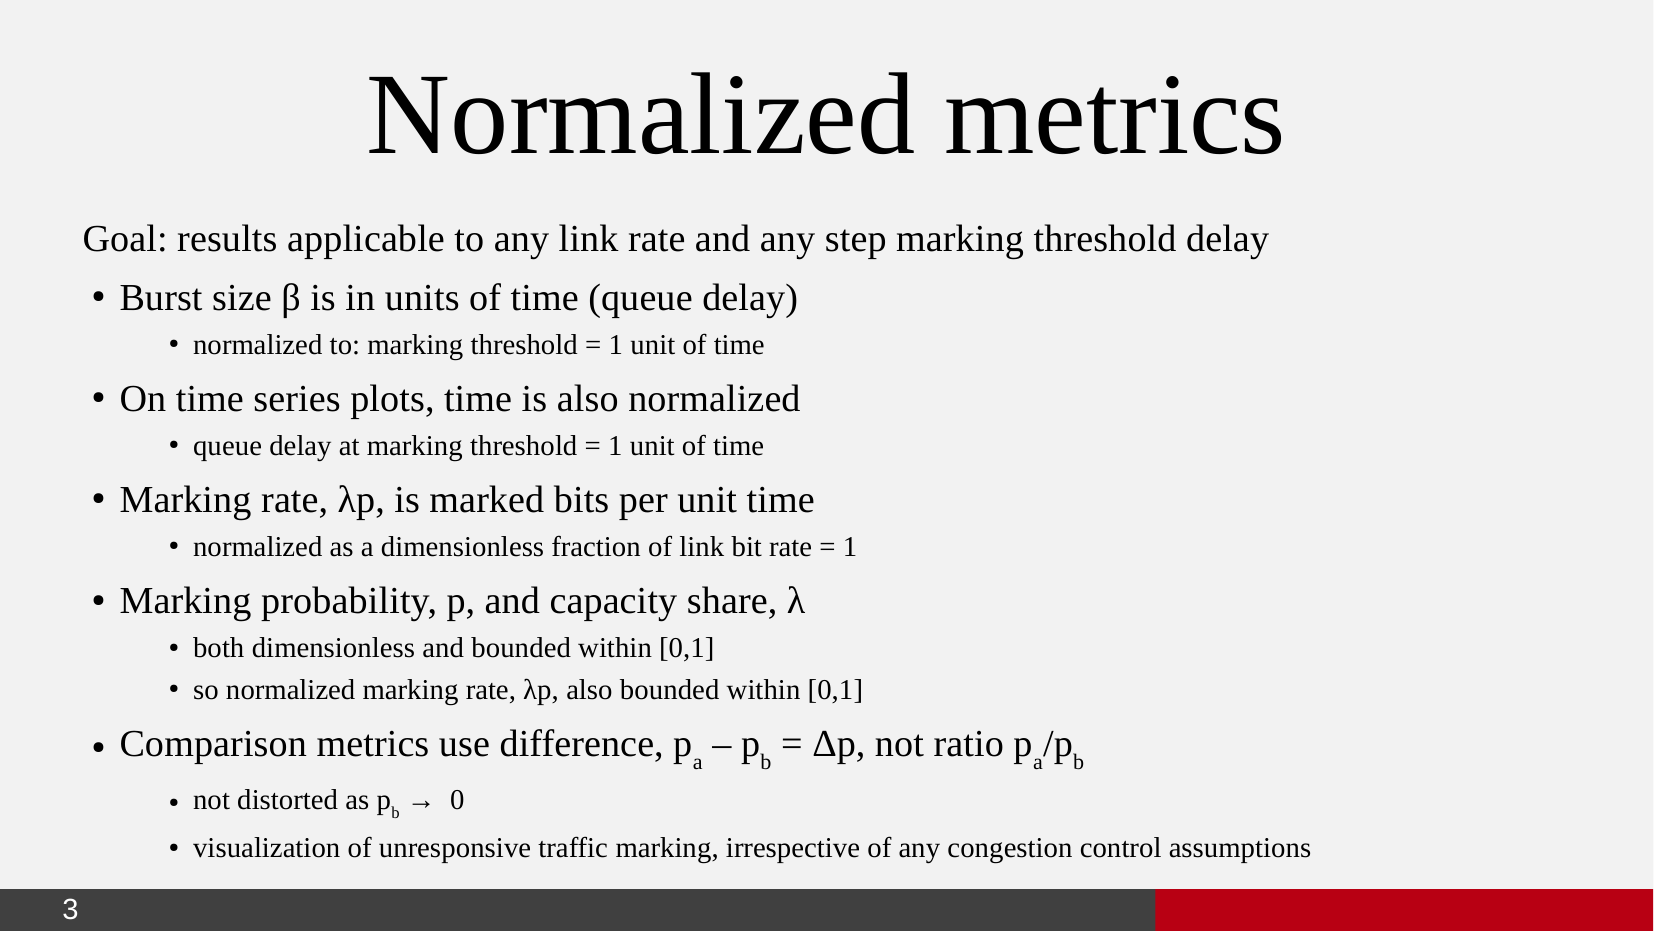

# Normalized metrics
Goal: results applicable to any link rate and any step marking threshold delay
Burst size β is in units of time (queue delay)
normalized to: marking threshold = 1 unit of time
On time series plots, time is also normalized
queue delay at marking threshold = 1 unit of time
Marking rate, λp, is marked bits per unit time
normalized as a dimensionless fraction of link bit rate = 1
Marking probability, p, and capacity share, λ
both dimensionless and bounded within [0,1]
so normalized marking rate, λp, also bounded within [0,1]
Comparison metrics use difference, pa – pb = Δp, not ratio pa/pb
not distorted as pb → 0
visualization of unresponsive traffic marking, irrespective of any congestion control assumptions
3